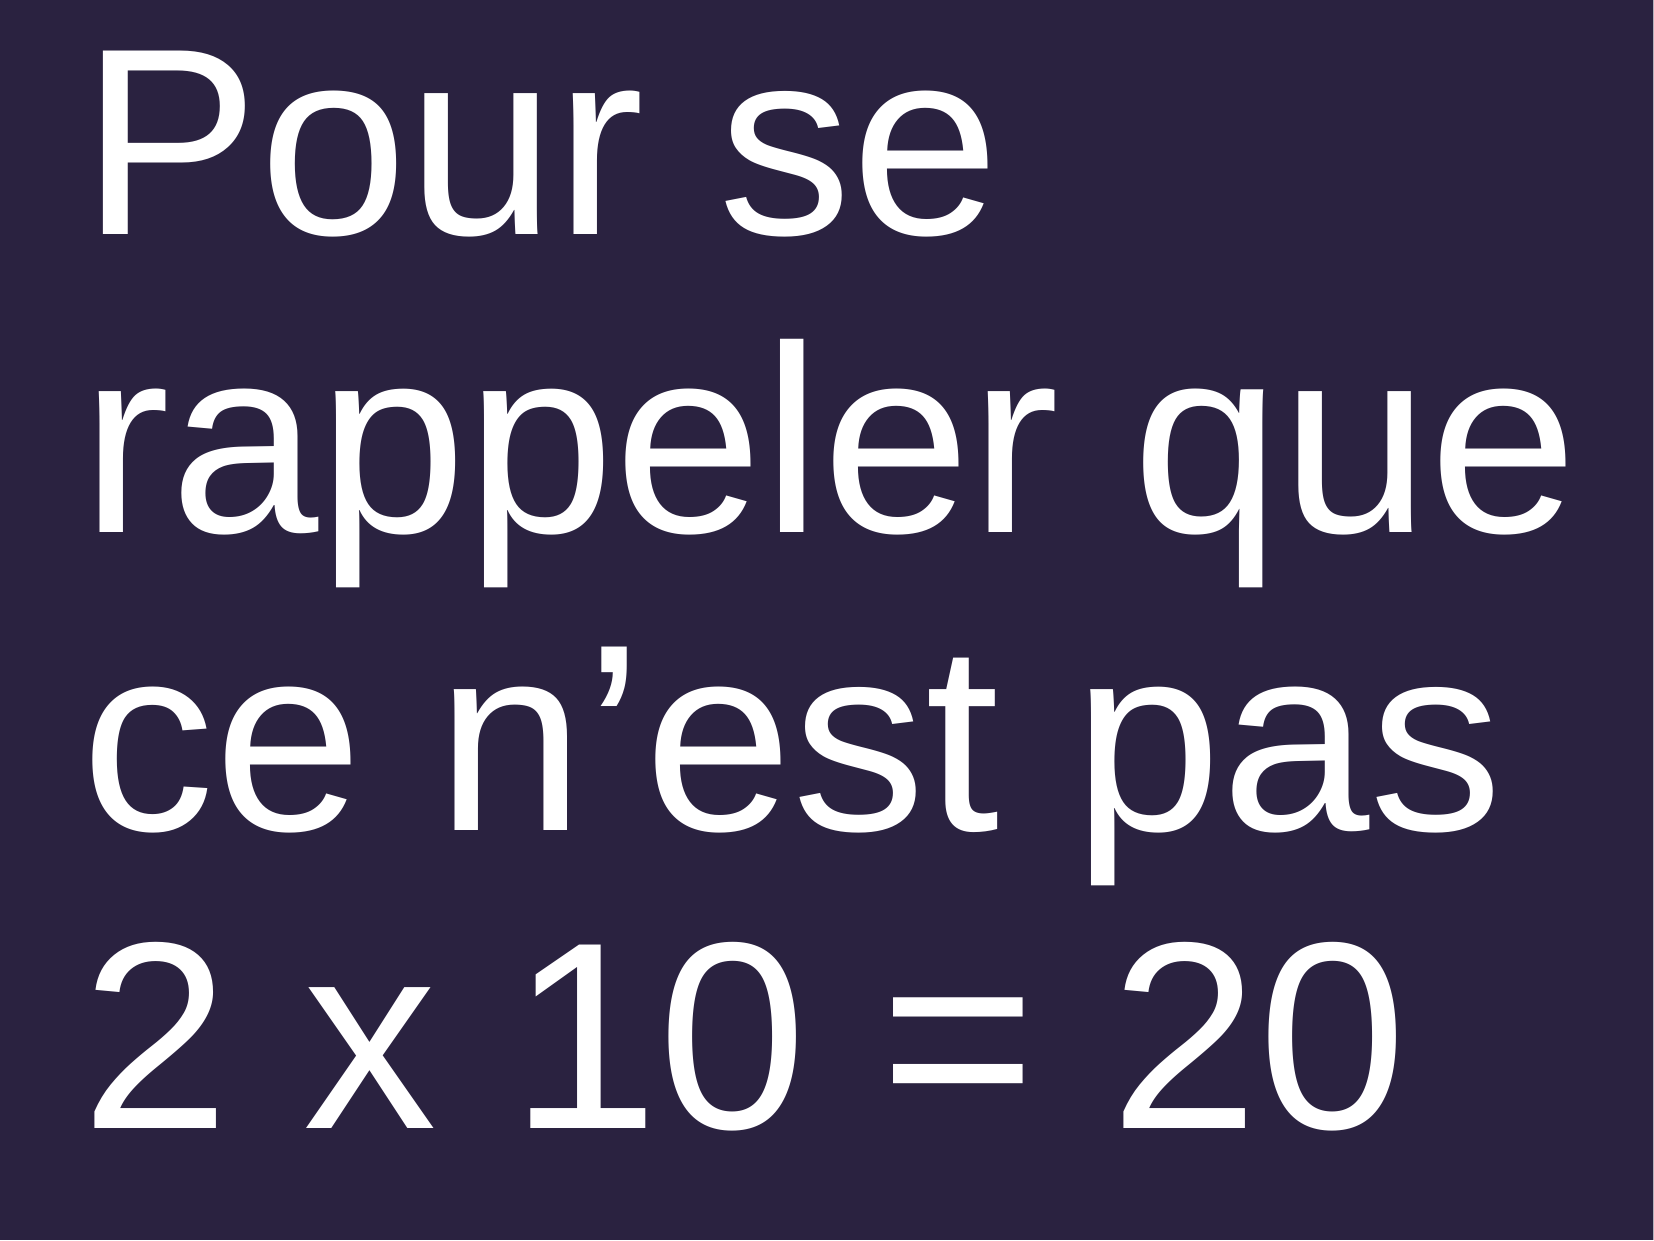

# Pour se rappeler que ce n’est pas 2 x 10 = 20